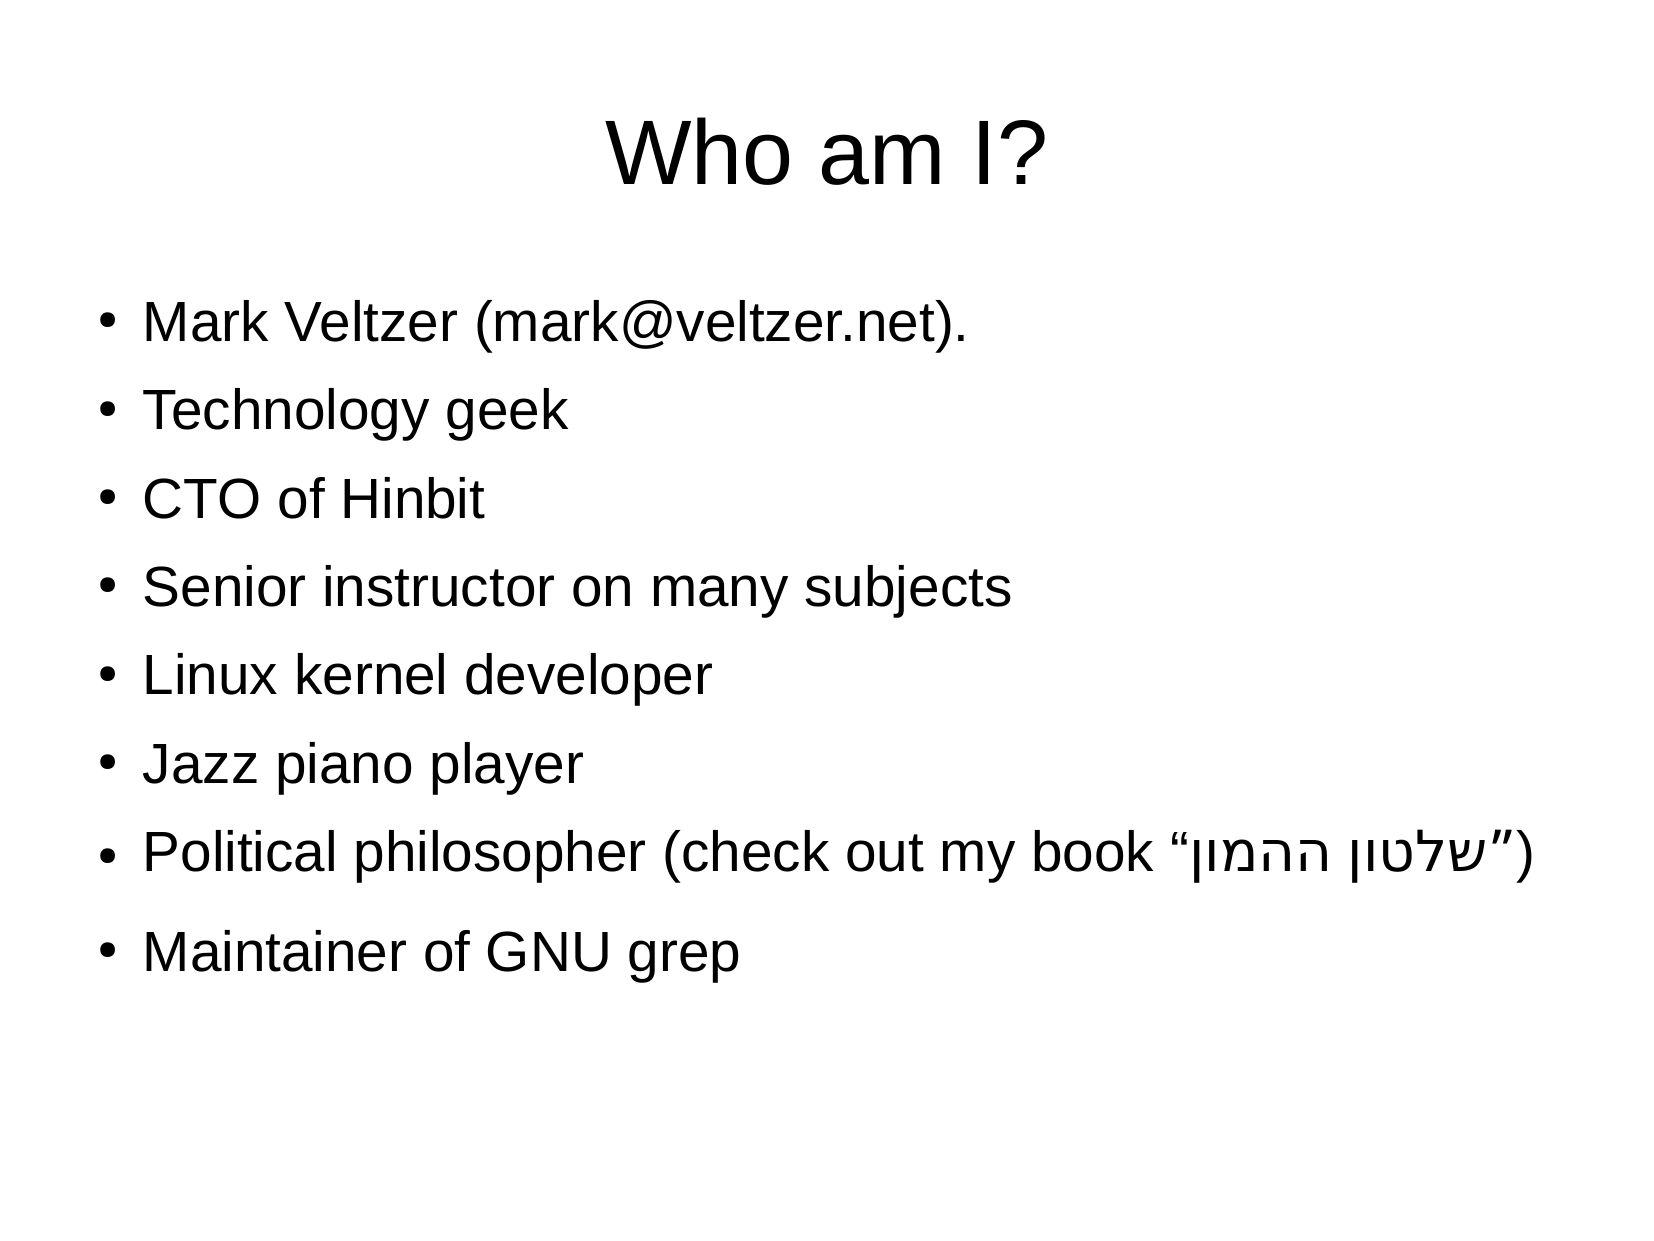

# Who am I?
Mark Veltzer (mark@veltzer.net).
Technology geek
CTO of Hinbit
Senior instructor on many subjects
Linux kernel developer
Jazz piano player
Political philosopher (check out my book “שלטון ההמון”)
Maintainer of GNU grep